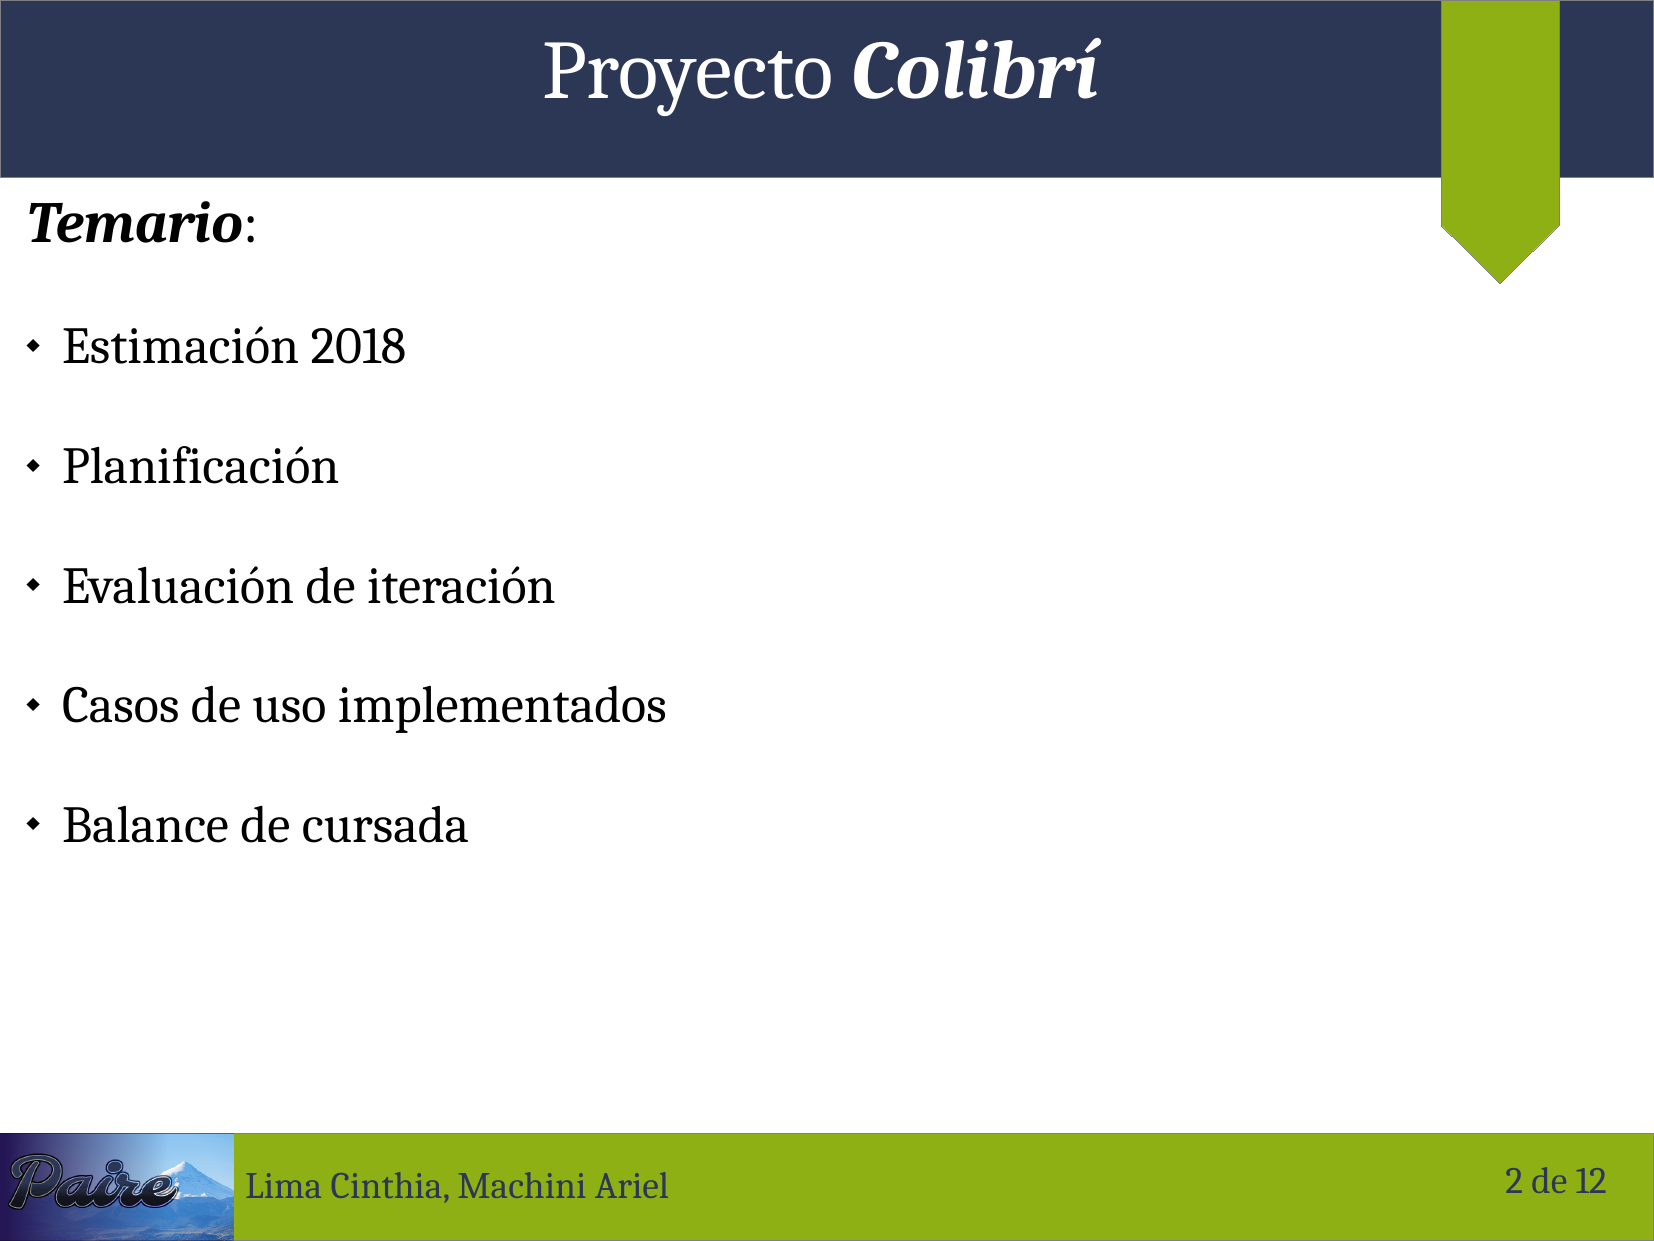

Proyecto Colibrí
Temario:
Estimación 2018
Planificación
Evaluación de iteración
Casos de uso implementados
Balance de cursada
 de 12
Lima Cinthia, Machini Ariel